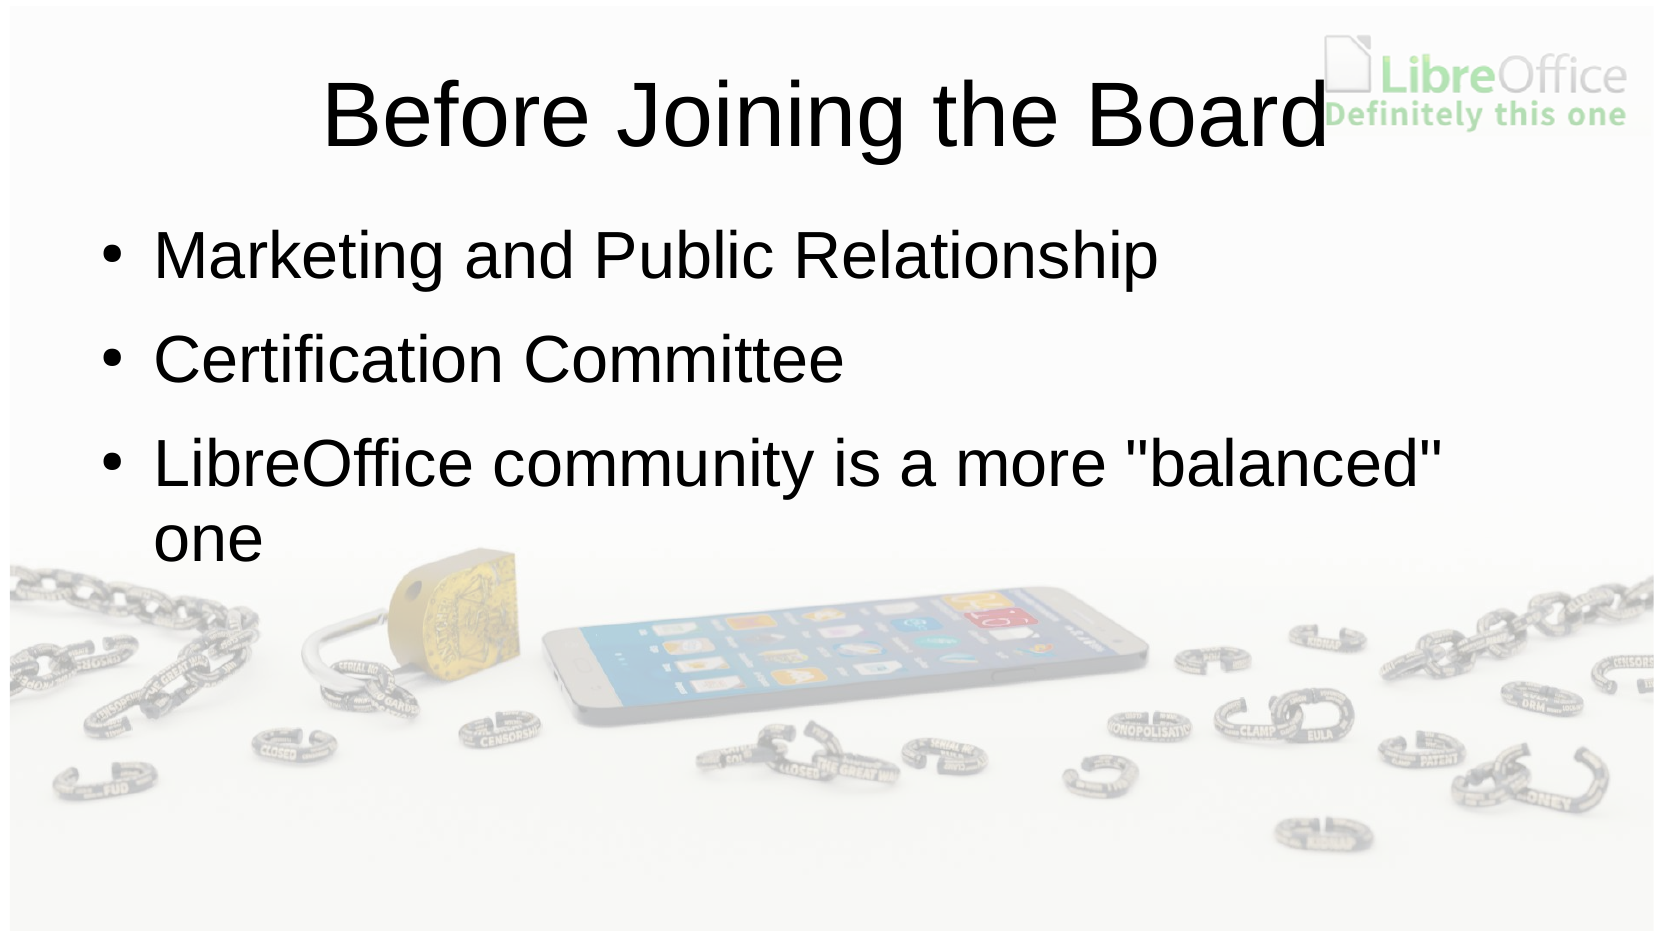

# Before Joining the Board
Marketing and Public Relationship
Certification Committee
LibreOffice community is a more "balanced" one